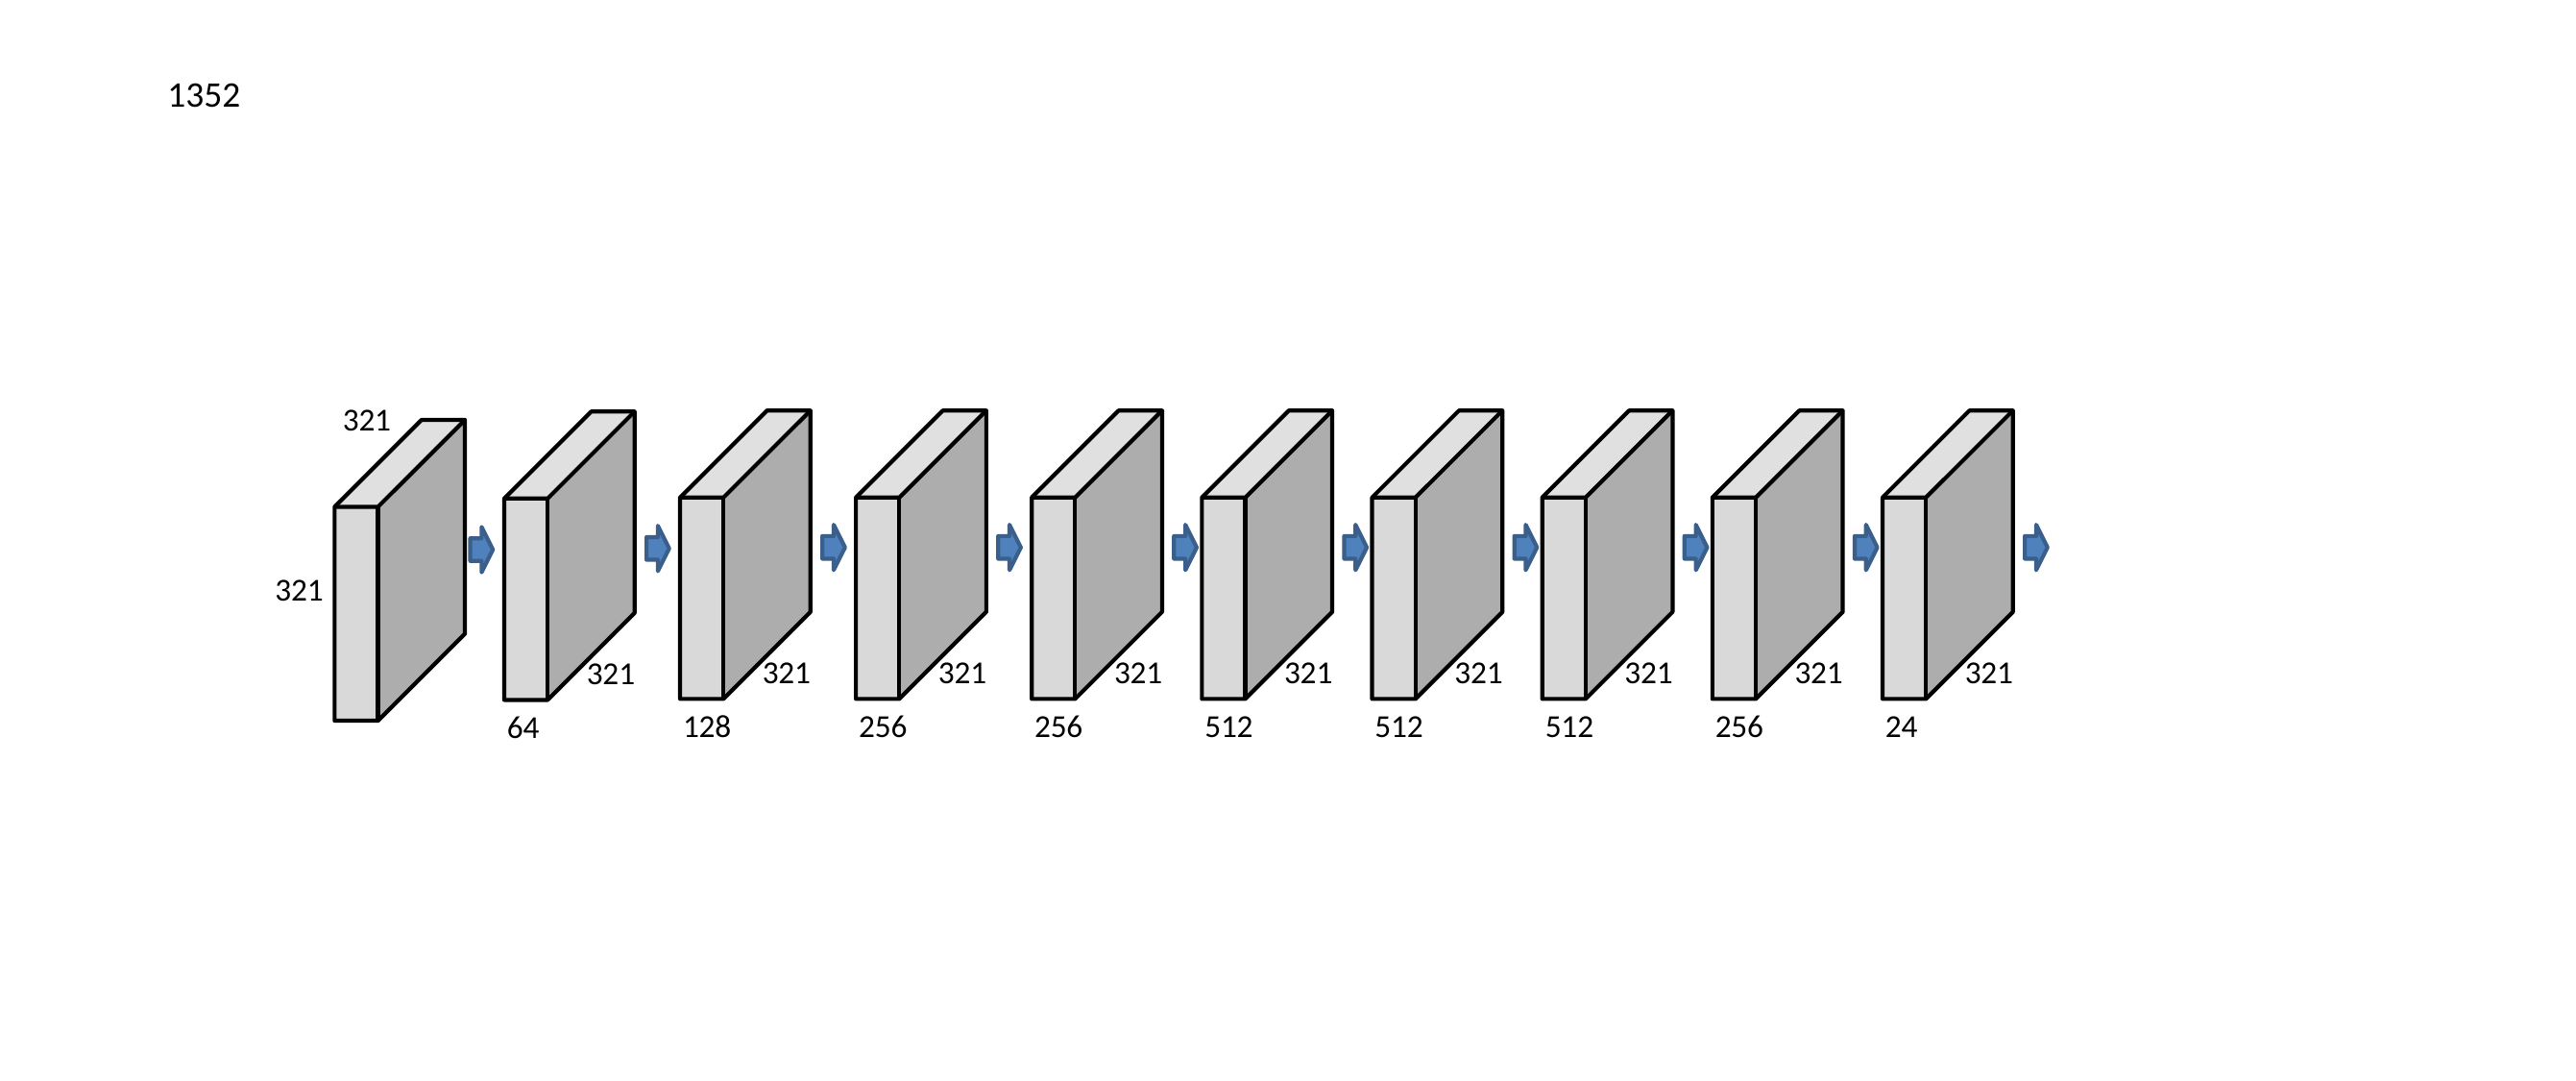

1352
321
321
321
321
321
321
321
321
321
321
321
128
256
256
512
512
512
256
24
64